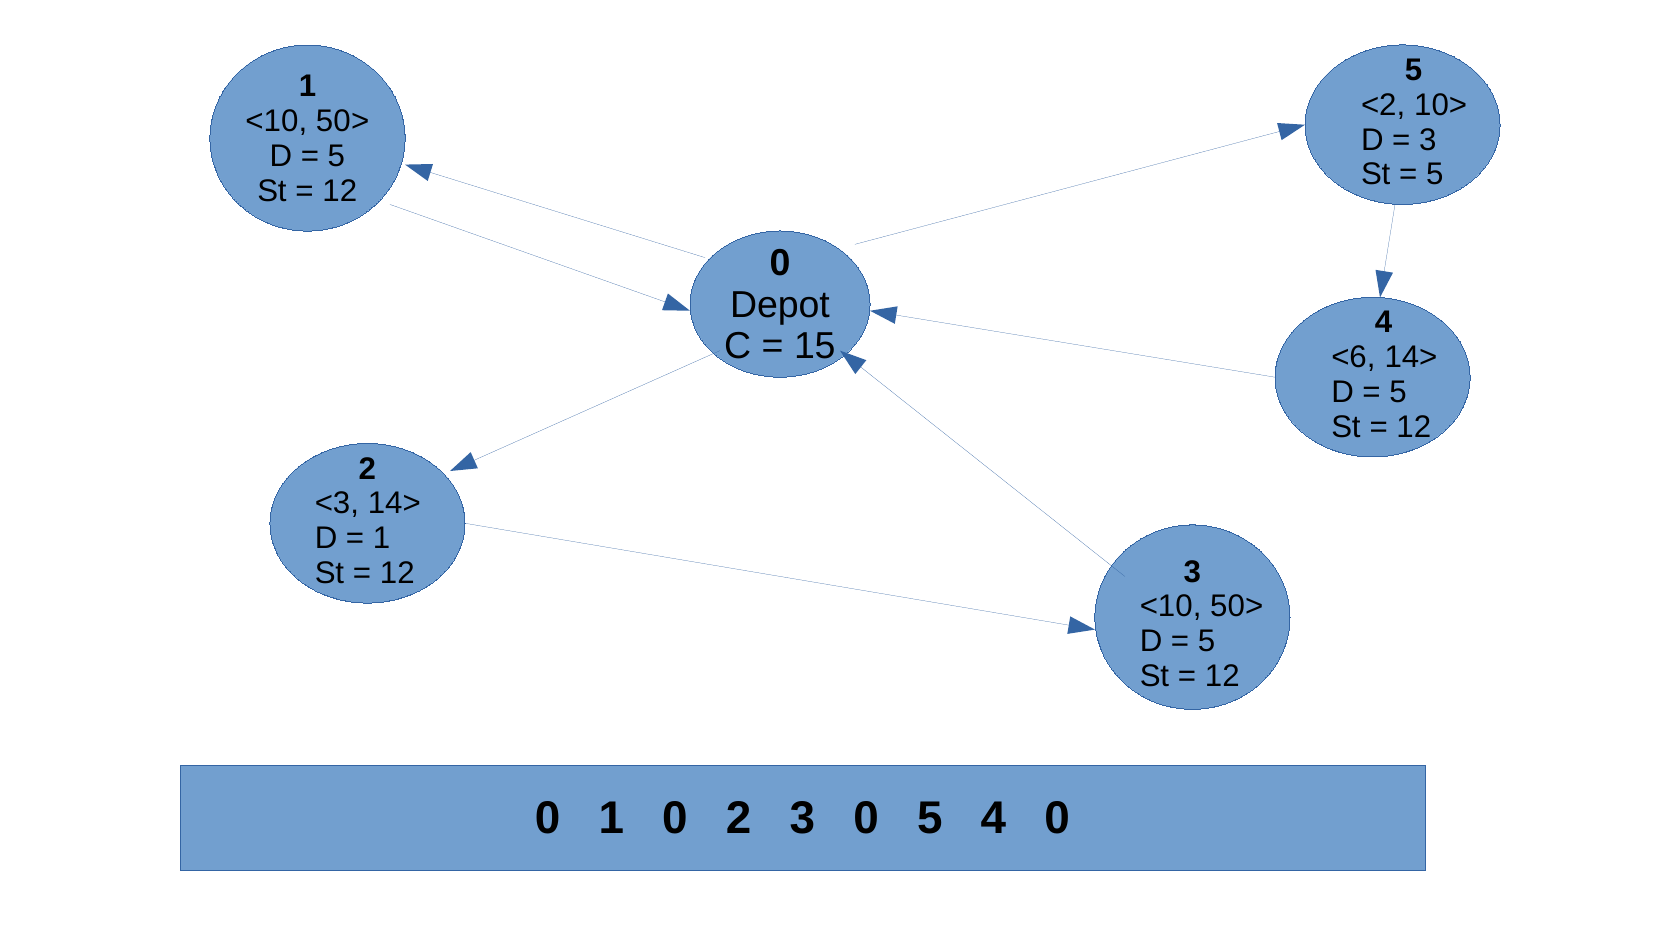

1
<10, 50>
D = 5
St = 12
 5
<2, 10>
D = 3
St = 5
0
Depot
C = 15
 4
<6, 14>
D = 5
St = 12
 2
<3, 14>
D = 1
St = 12
<24, 30>
D =5
St = 1
 3
<10, 50>
D = 5
St = 12
0 1 0 2 3 0 5 4 0